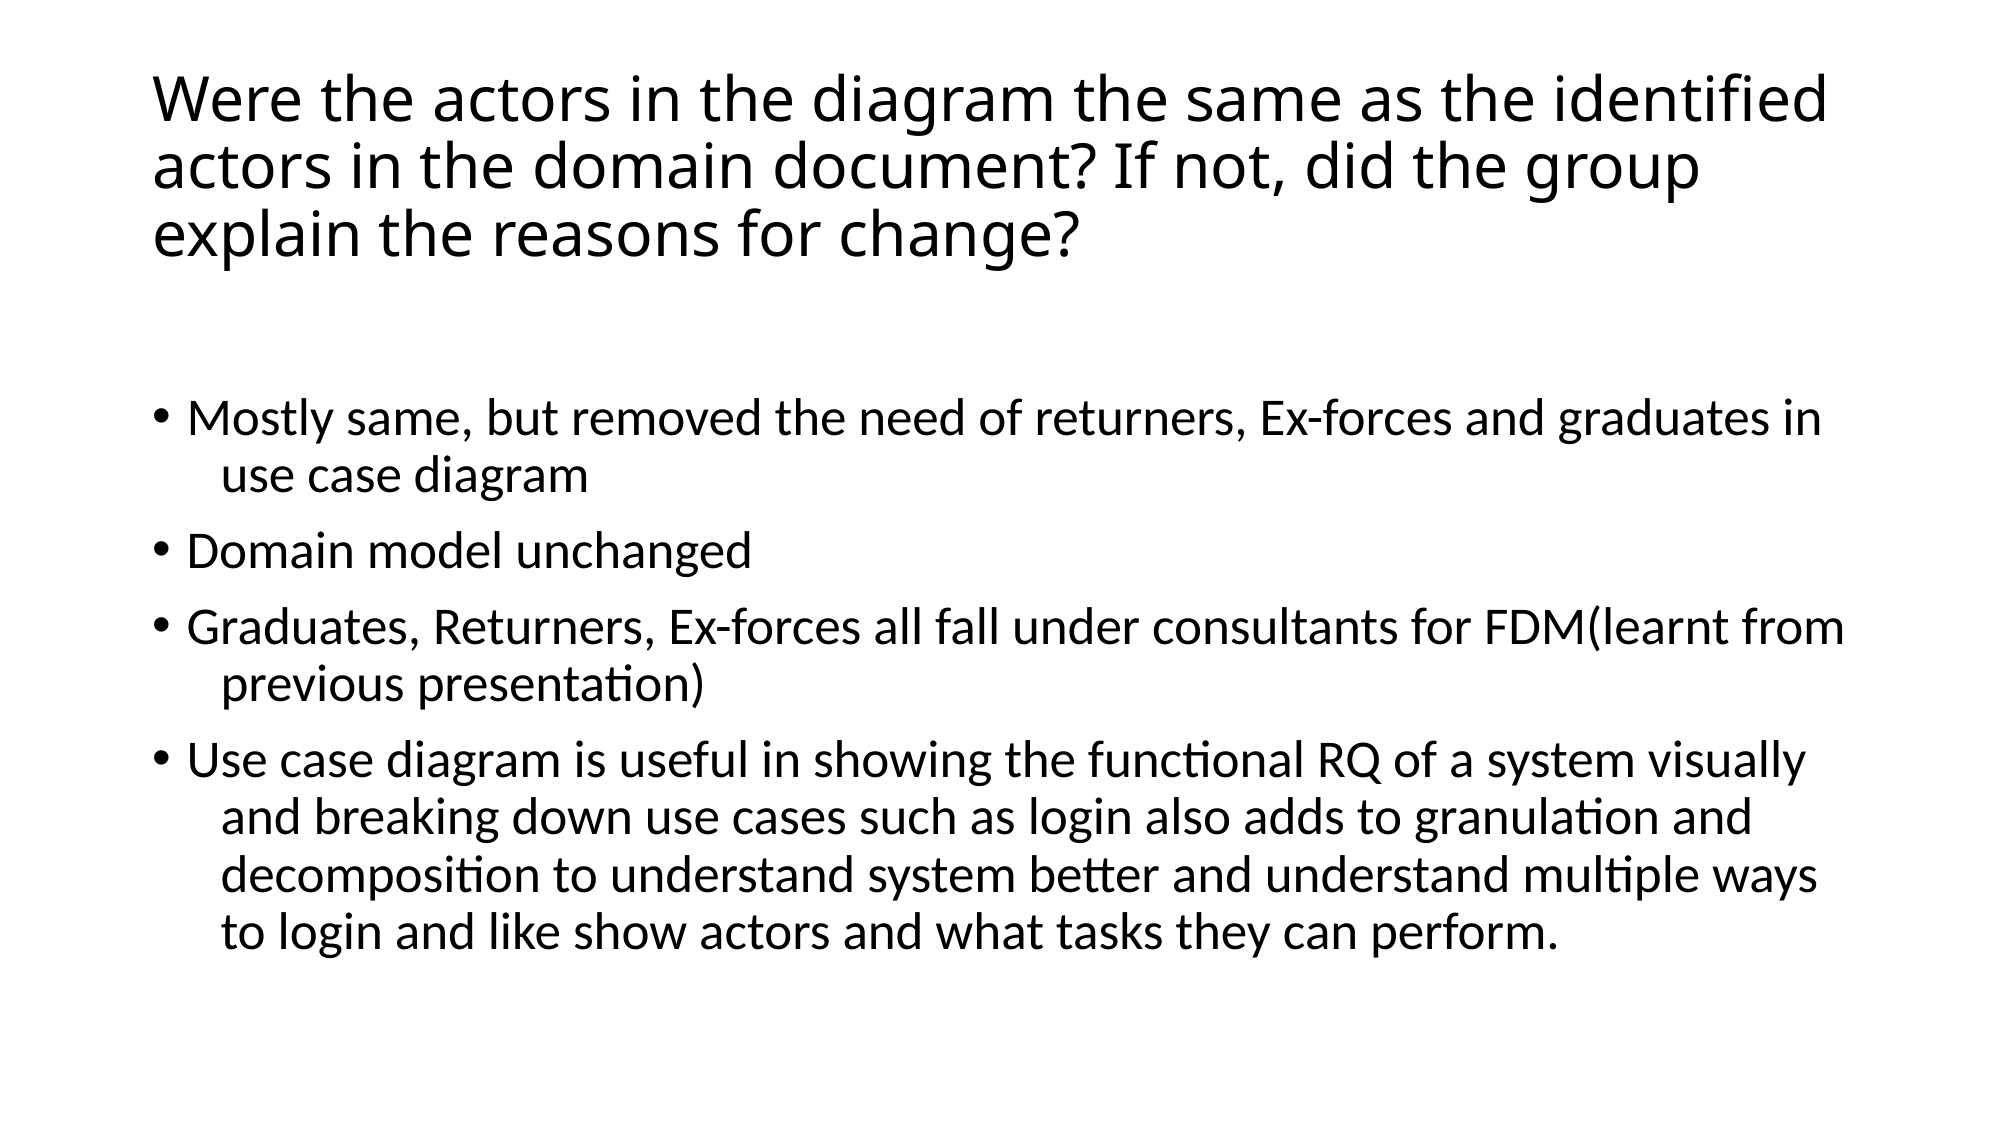

# Were the actors in the diagram the same as the identified actors in the domain document? If not, did the group explain the reasons for change?
Mostly same, but removed the need of returners, Ex-forces and graduates in use case diagram
Domain model unchanged
Graduates, Returners, Ex-forces all fall under consultants for FDM(learnt from previous presentation)
Use case diagram is useful in showing the functional RQ of a system visually and breaking down use cases such as login also adds to granulation and decomposition to understand system better and understand multiple ways to login and like show actors and what tasks they can perform.